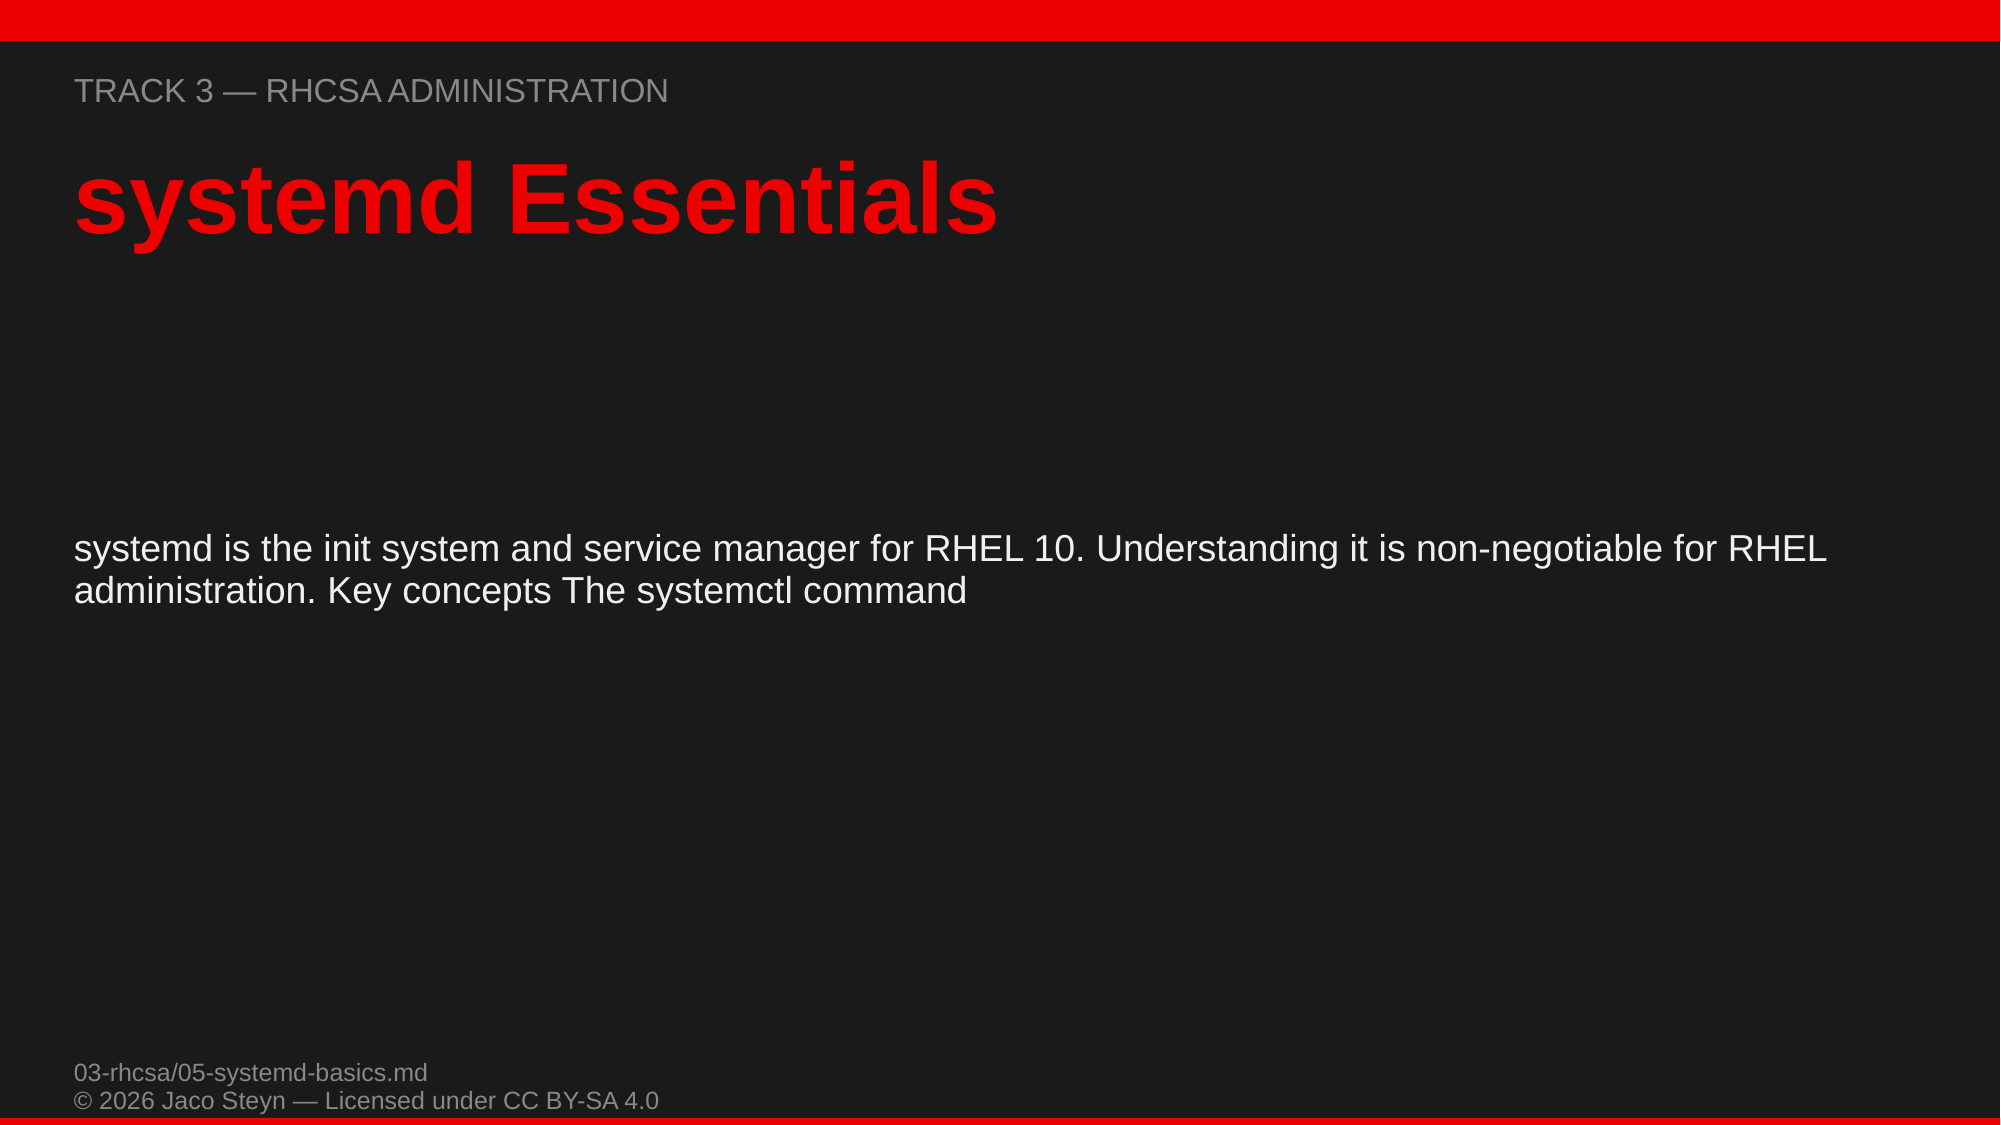

TRACK 3 — RHCSA ADMINISTRATION
systemd Essentials
systemd is the init system and service manager for RHEL 10. Understanding it is non-negotiable for RHEL administration. Key concepts The systemctl command
03-rhcsa/05-systemd-basics.md
© 2026 Jaco Steyn — Licensed under CC BY-SA 4.0